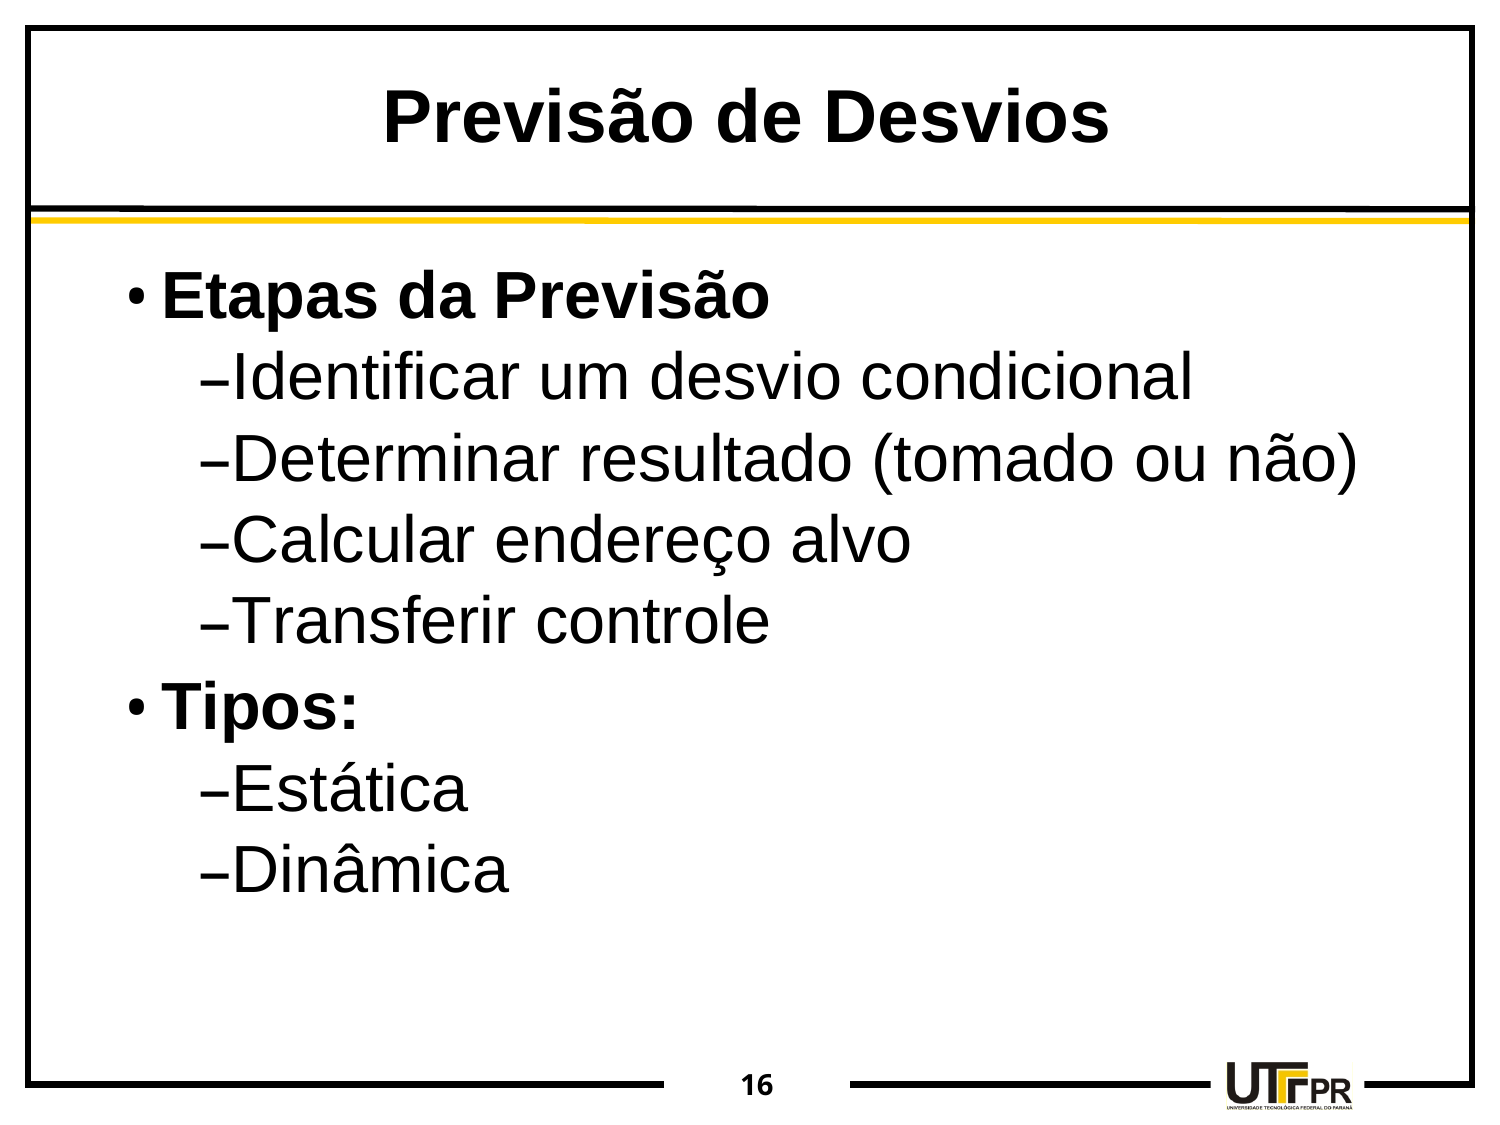

# Previsão de Desvios
Etapas da Previsão
Identificar um desvio condicional
Determinar resultado (tomado ou não)
Calcular endereço alvo
Transferir controle
Tipos:
Estática
Dinâmica